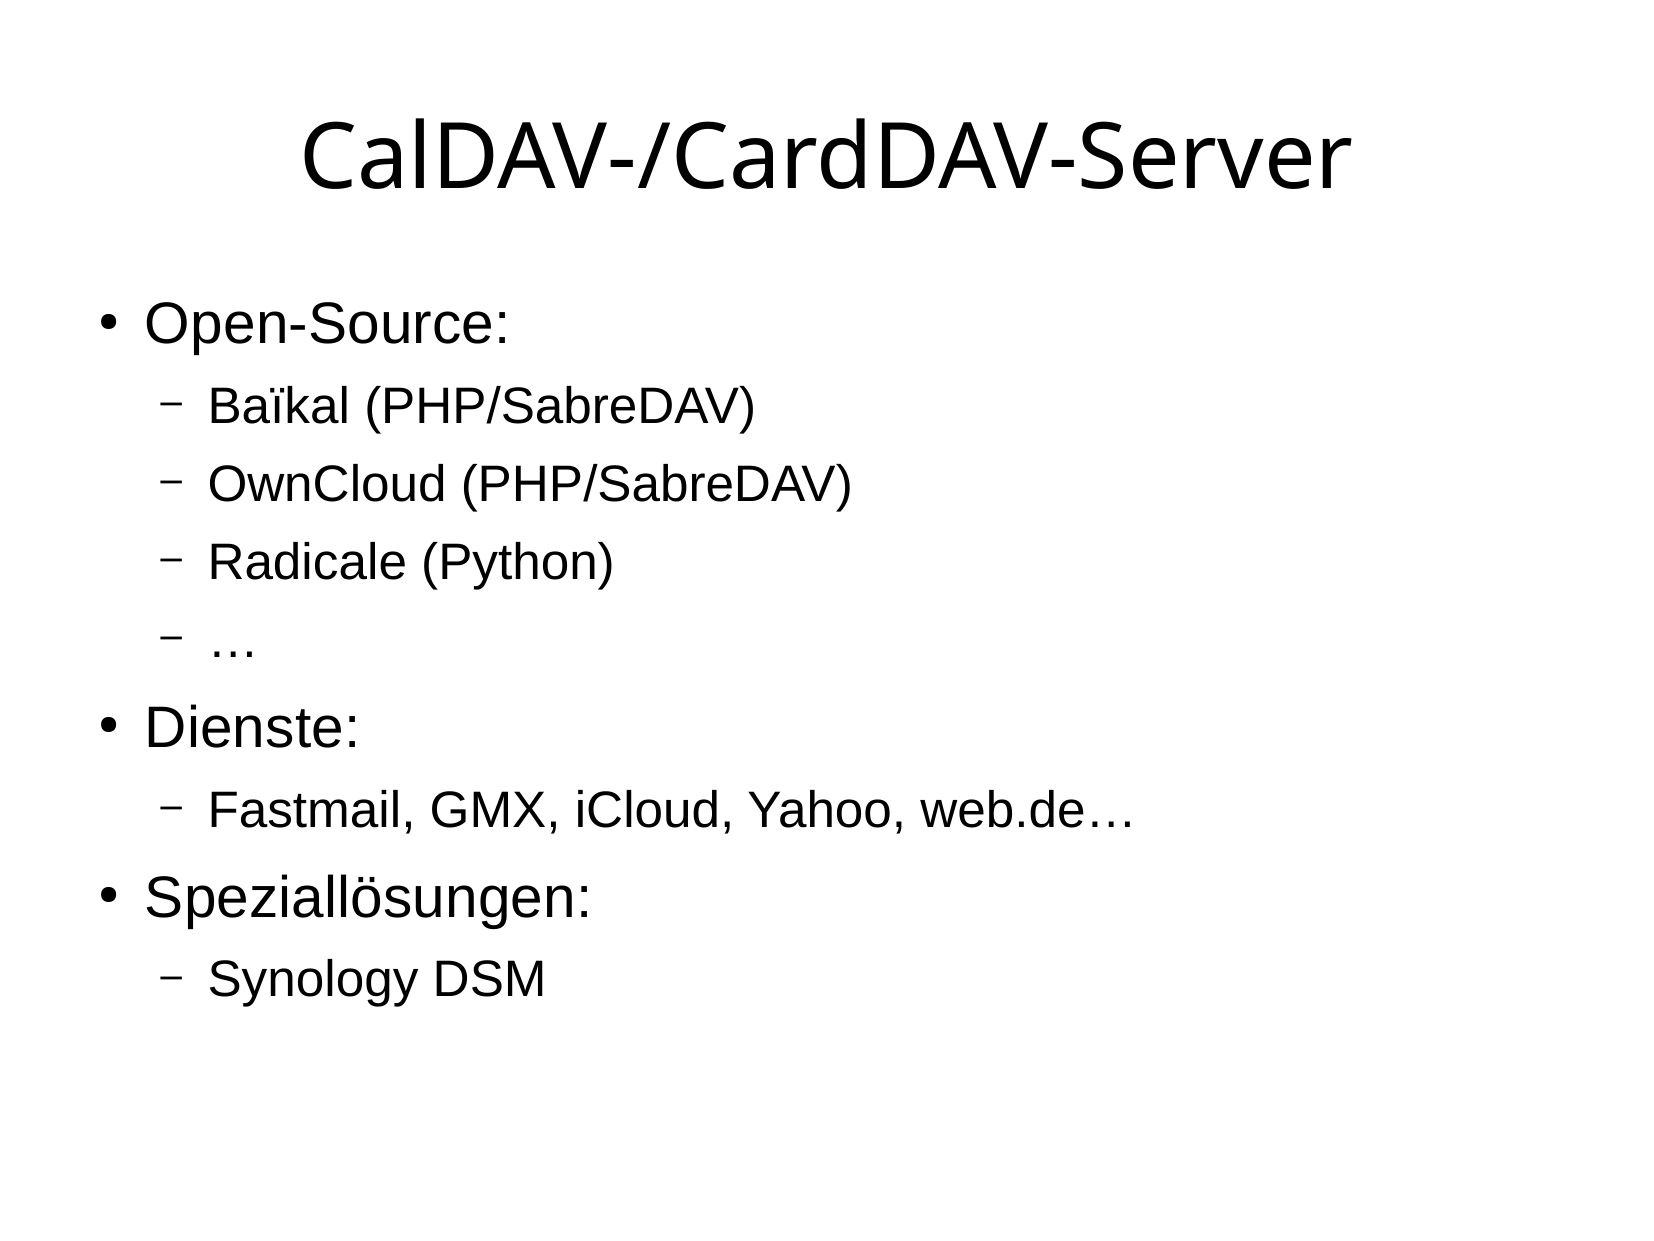

# CalDAV-/CardDAV-Server
Open-Source:
Baïkal (PHP/SabreDAV)
OwnCloud (PHP/SabreDAV)
Radicale (Python)
…
Dienste:
Fastmail, GMX, iCloud, Yahoo, web.de…
Speziallösungen:
Synology DSM